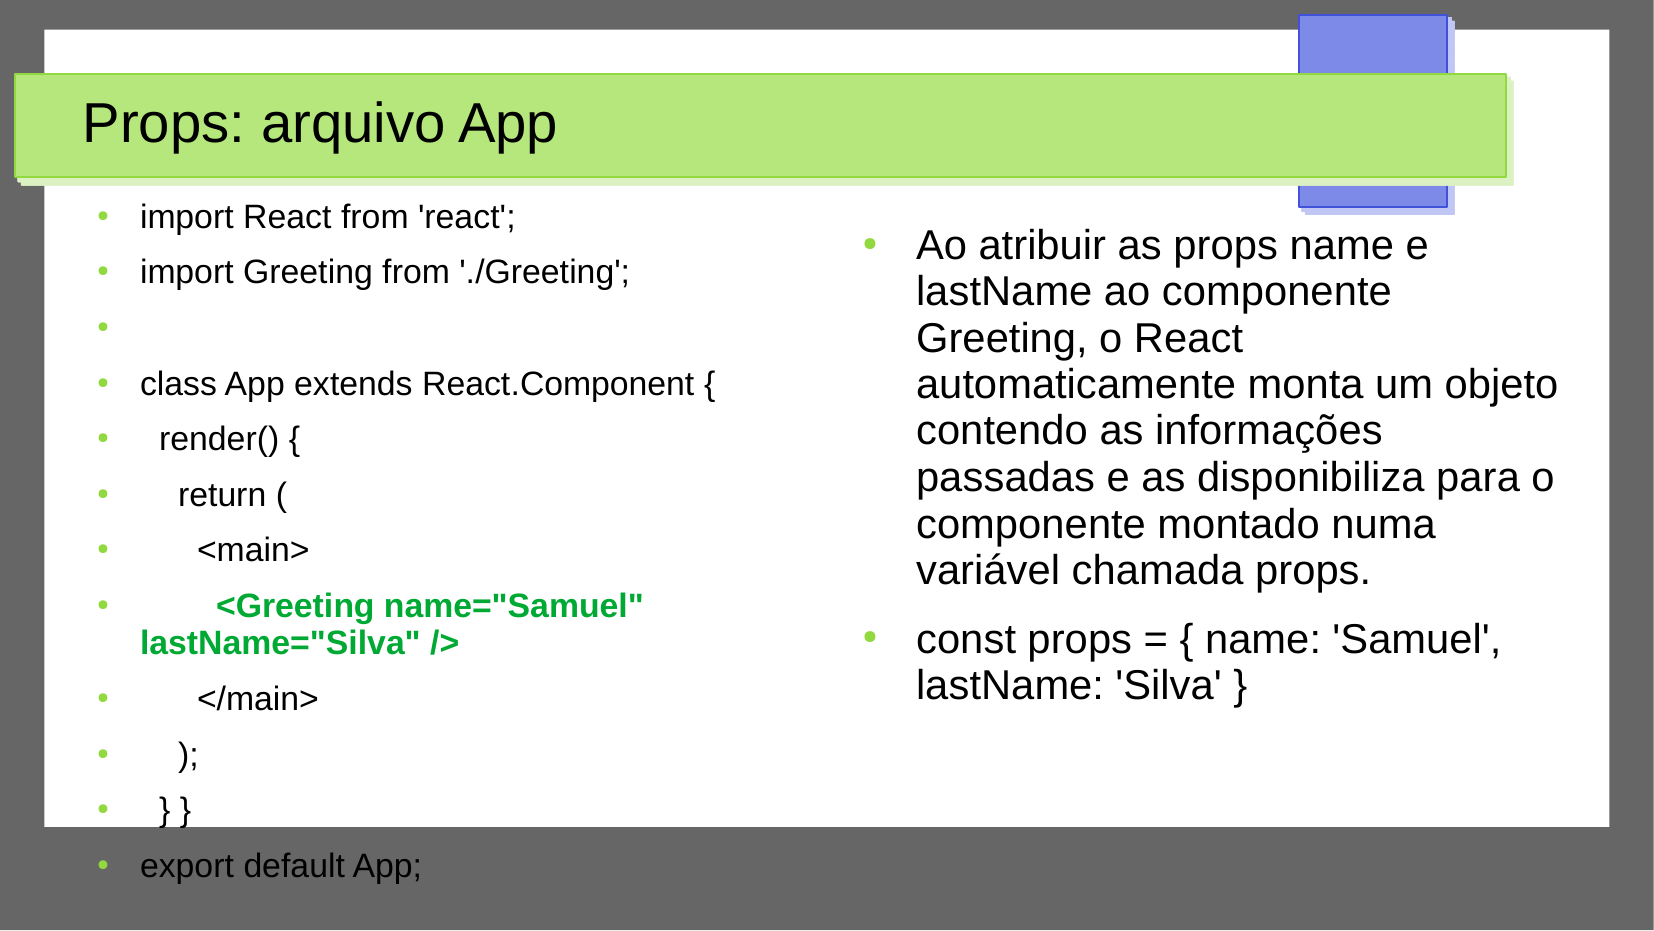

# Props: arquivo App
import React from 'react';
import Greeting from './Greeting';
class App extends React.Component {
 render() {
 return (
 <main>
 <Greeting name="Samuel" lastName="Silva" />
 </main>
 );
 } }
export default App;
Ao atribuir as props name e lastName ao componente Greeting, o React automaticamente monta um objeto contendo as informações passadas e as disponibiliza para o componente montado numa variável chamada props.
const props = { name: 'Samuel', lastName: 'Silva' }